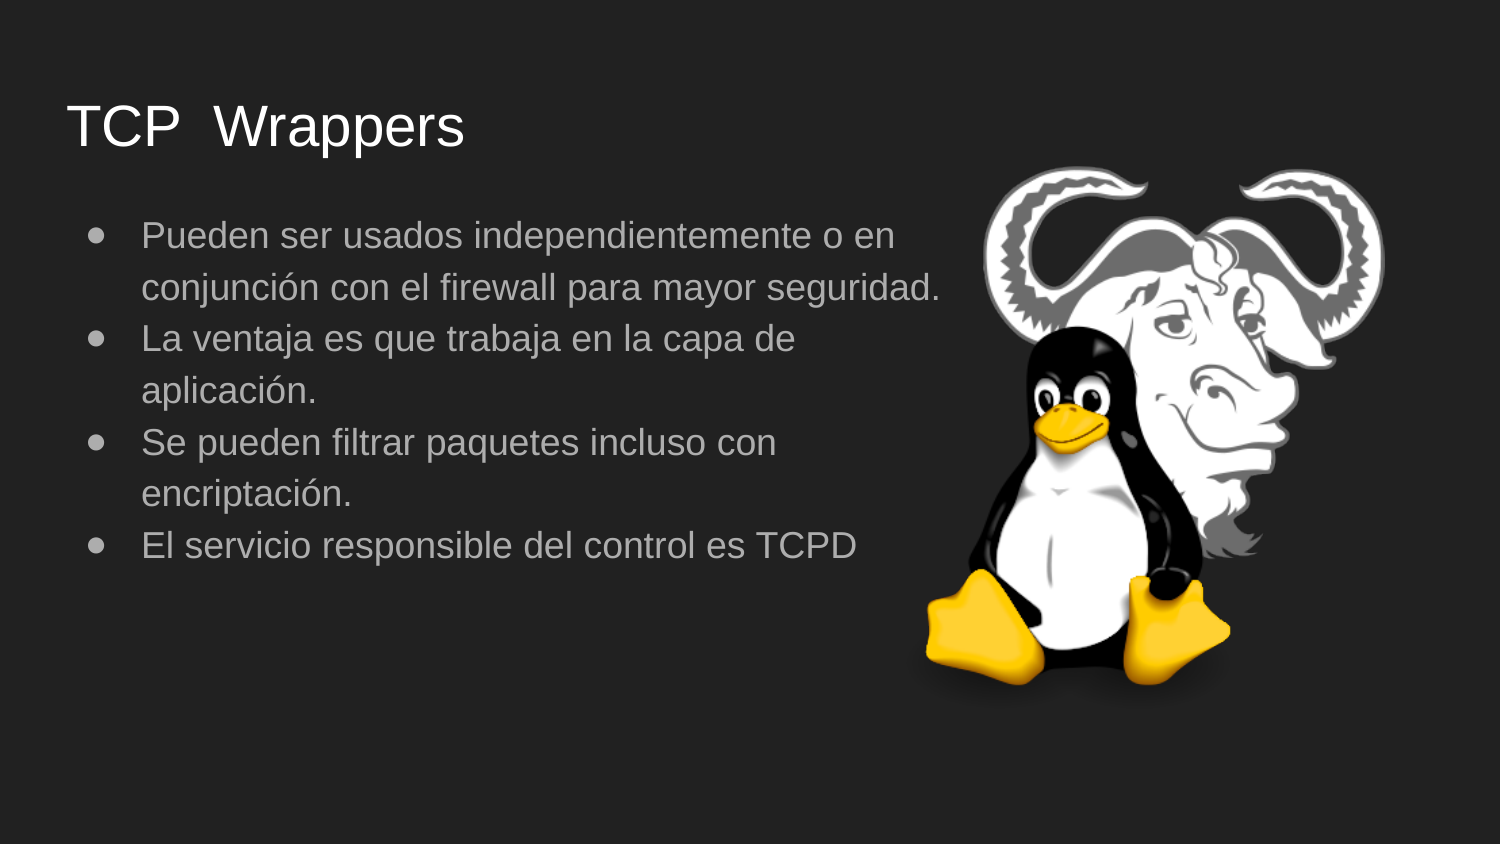

# TCP Wrappers
Pueden ser usados independientemente o en conjunción con el firewall para mayor seguridad.
La ventaja es que trabaja en la capa de aplicación.
Se pueden filtrar paquetes incluso con encriptación.
El servicio responsible del control es TCPD